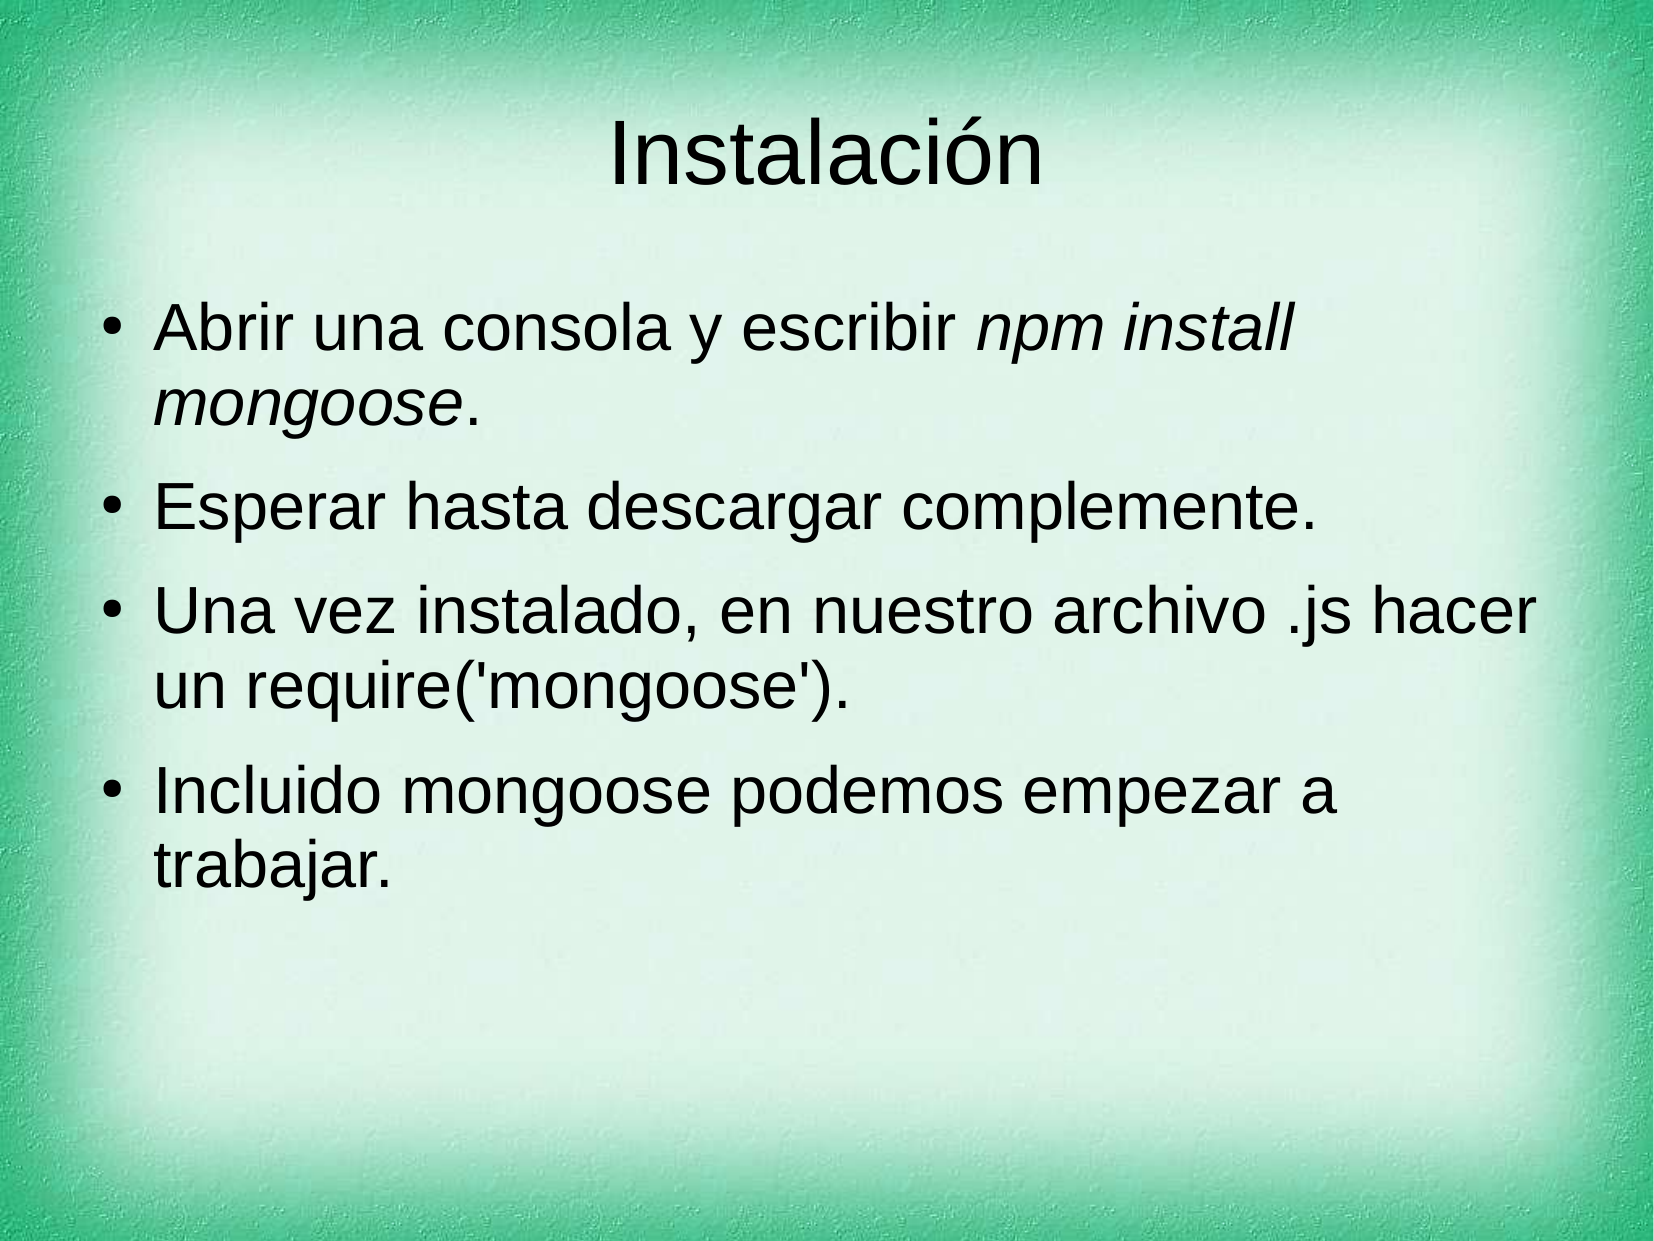

# Instalación
Abrir una consola y escribir npm install mongoose.
Esperar hasta descargar complemente.
Una vez instalado, en nuestro archivo .js hacer un require('mongoose').
Incluido mongoose podemos empezar a trabajar.